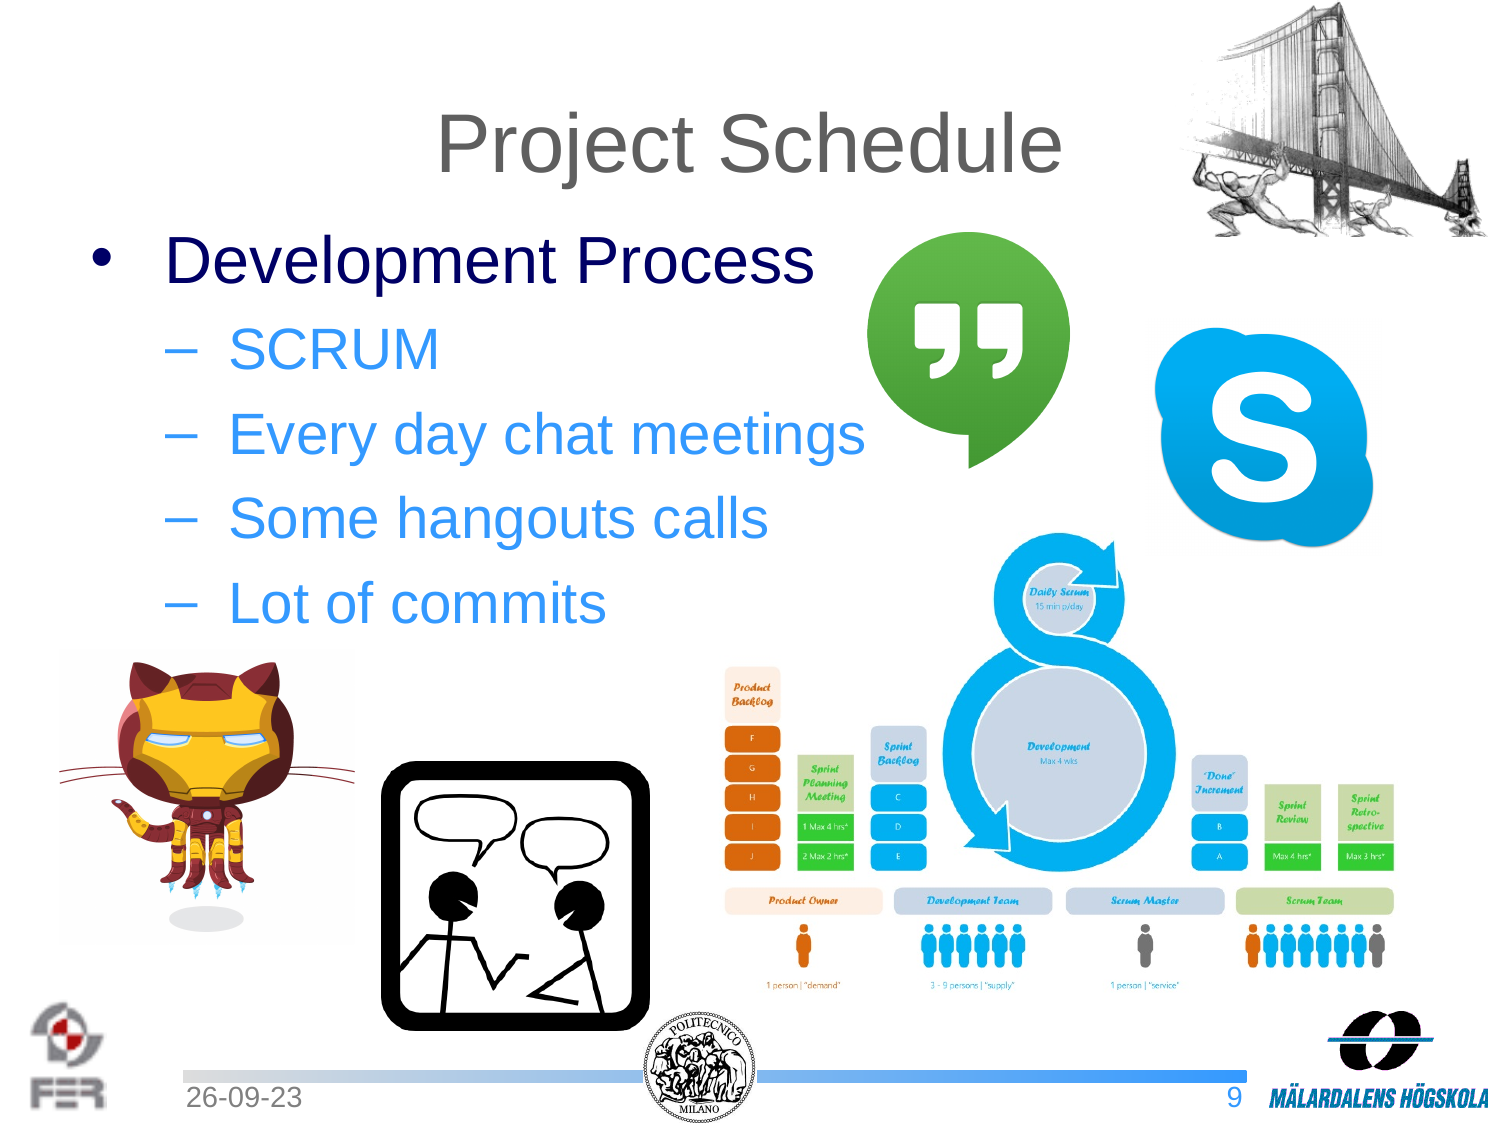

# Project Schedule
 Development Process
 SCRUM
 Every day chat meetings
 Some hangouts calls
 Lot of commits
26-08-21